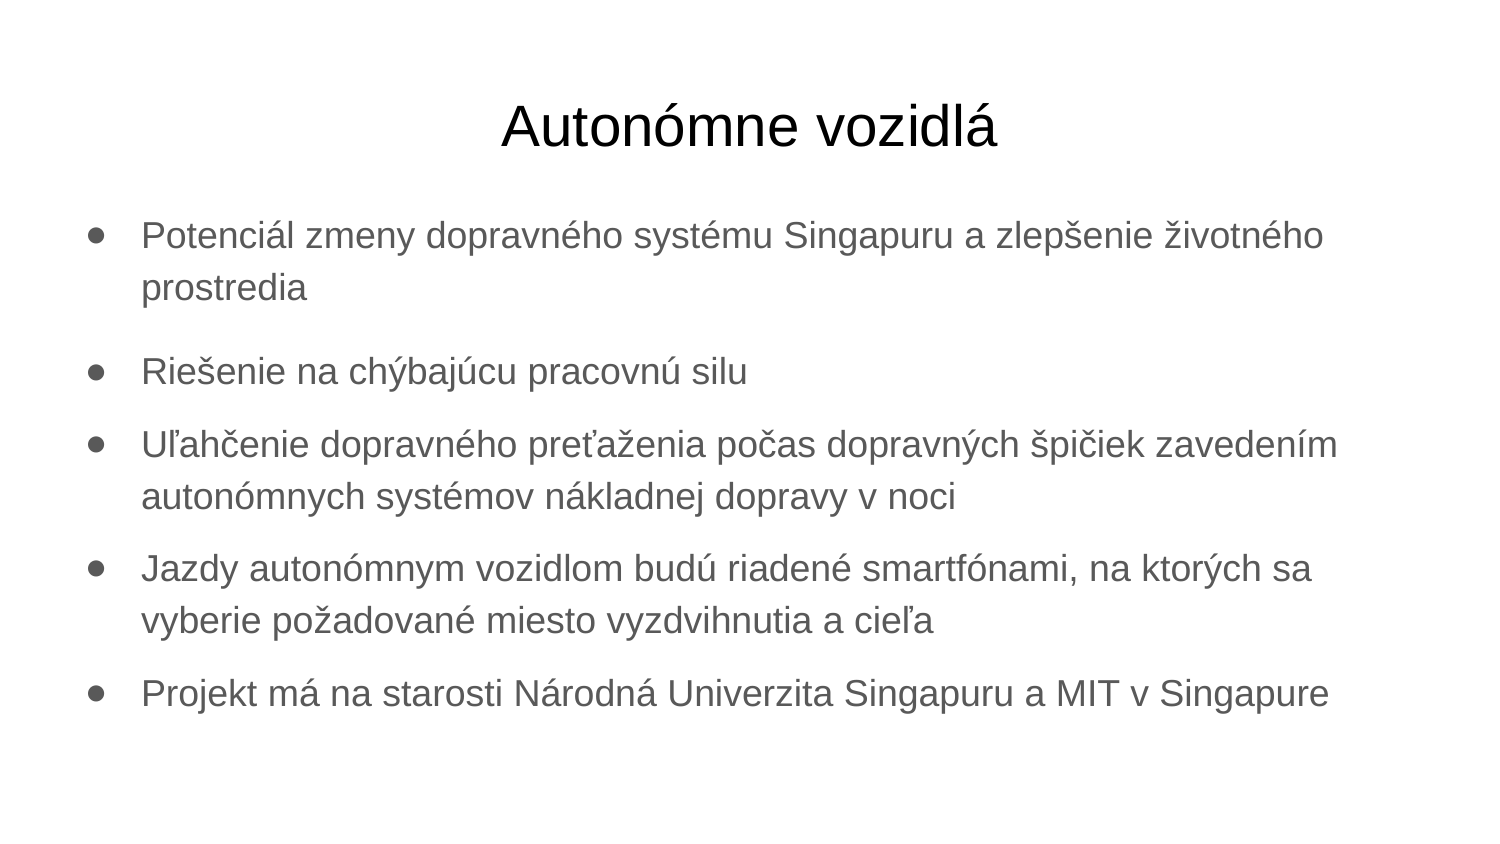

# Autonómne vozidlá
Potenciál zmeny dopravného systému Singapuru a zlepšenie životného prostredia
Riešenie na chýbajúcu pracovnú silu
Uľahčenie dopravného preťaženia počas dopravných špičiek zavedením autonómnych systémov nákladnej dopravy v noci
Jazdy autonómnym vozidlom budú riadené smartfónami, na ktorých sa vyberie požadované miesto vyzdvihnutia a cieľa
Projekt má na starosti Národná Univerzita Singapuru a MIT v Singapure